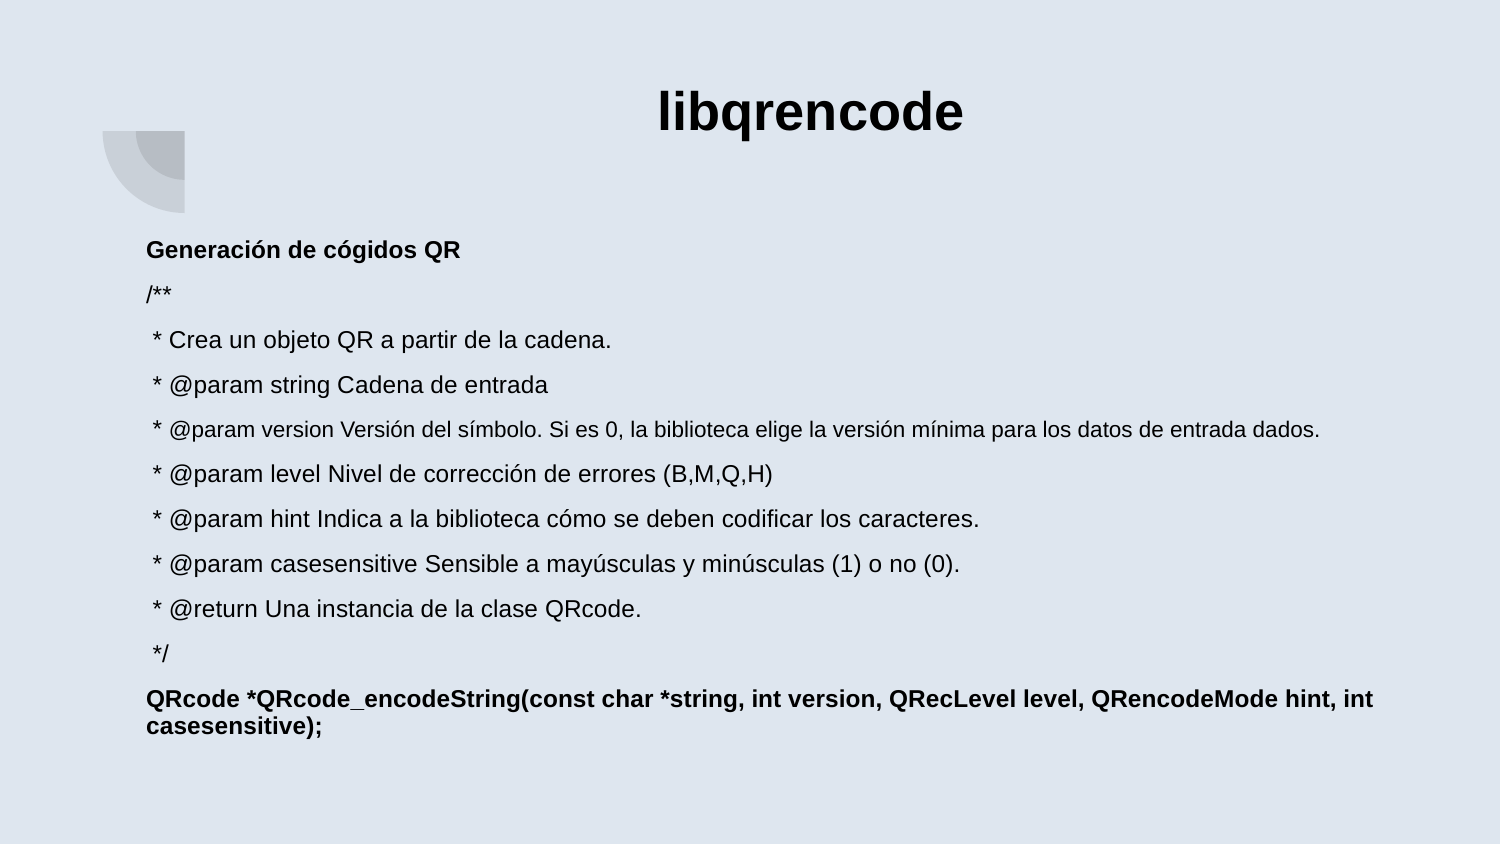

# libqrencode
Generación de cógidos QR
/**
 * Crea un objeto QR a partir de la cadena.
 * @param string Cadena de entrada
 * @param version Versión del símbolo. Si es 0, la biblioteca elige la versión mínima para los datos de entrada dados.
 * @param level Nivel de corrección de errores (B,M,Q,H)
 * @param hint Indica a la biblioteca cómo se deben codificar los caracteres.
 * @param casesensitive Sensible a mayúsculas y minúsculas (1) o no (0).
 * @return Una instancia de la clase QRcode.
 */
QRcode *QRcode_encodeString(const char *string, int version, QRecLevel level, QRencodeMode hint, int casesensitive);